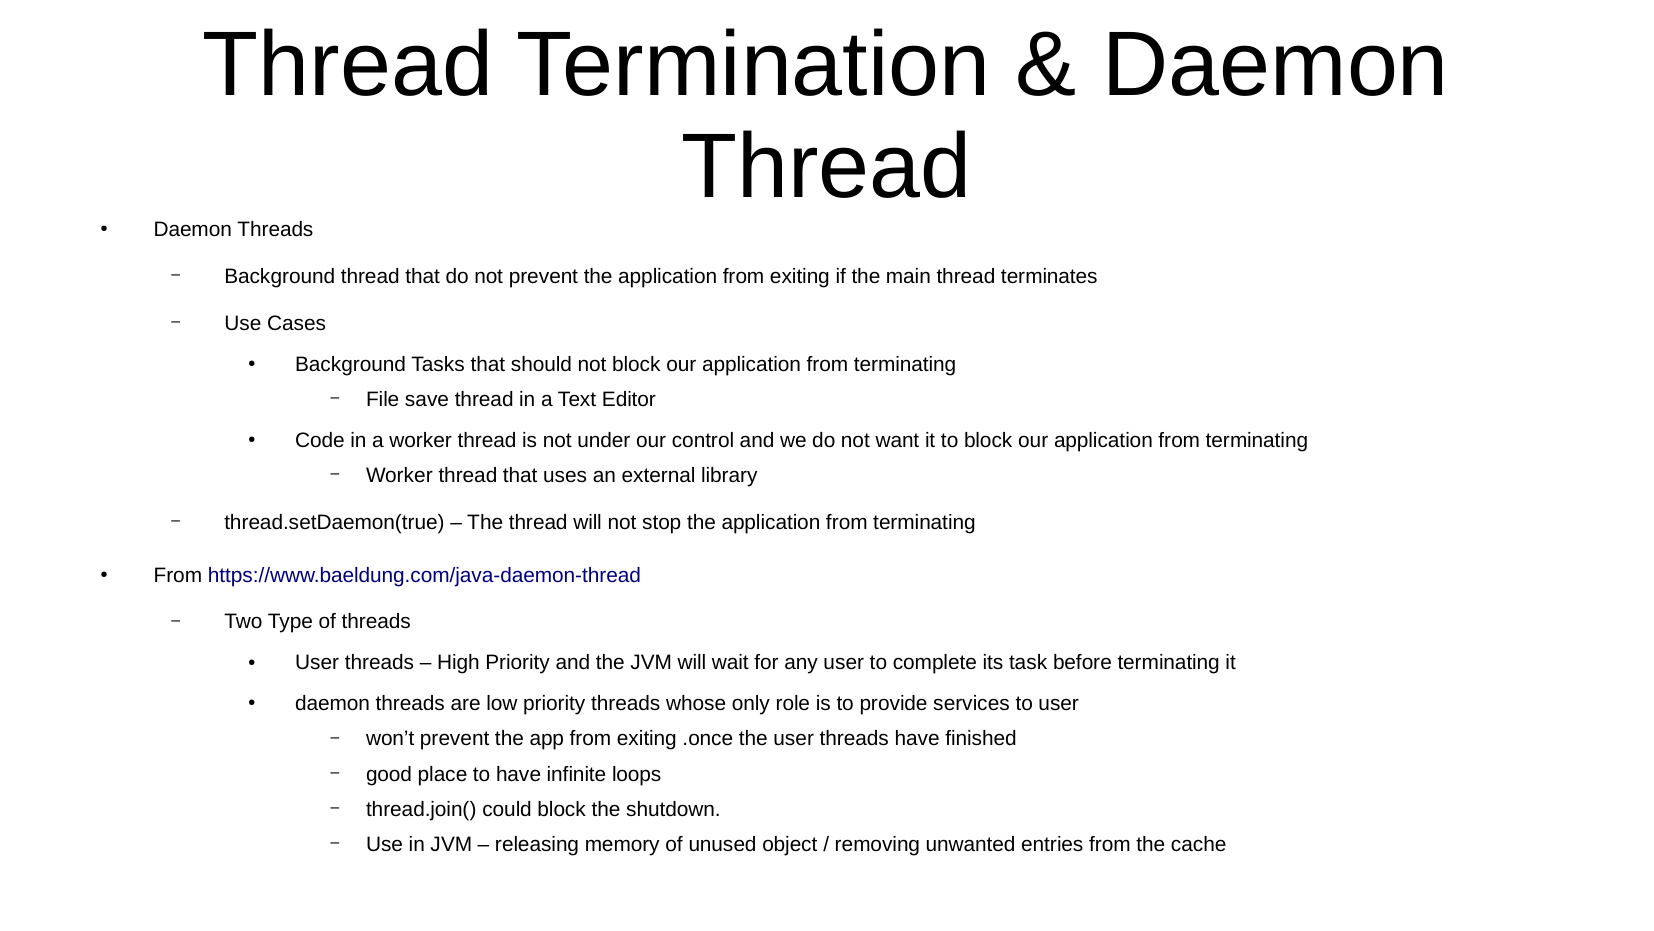

# Thread Termination & Daemon Thread
Daemon Threads
Background thread that do not prevent the application from exiting if the main thread terminates
Use Cases
Background Tasks that should not block our application from terminating
File save thread in a Text Editor
Code in a worker thread is not under our control and we do not want it to block our application from terminating
Worker thread that uses an external library
thread.setDaemon(true) – The thread will not stop the application from terminating
From https://www.baeldung.com/java-daemon-thread
Two Type of threads
User threads – High Priority and the JVM will wait for any user to complete its task before terminating it
daemon threads are low priority threads whose only role is to provide services to user
won’t prevent the app from exiting .once the user threads have finished
good place to have infinite loops
thread.join() could block the shutdown.
Use in JVM – releasing memory of unused object / removing unwanted entries from the cache